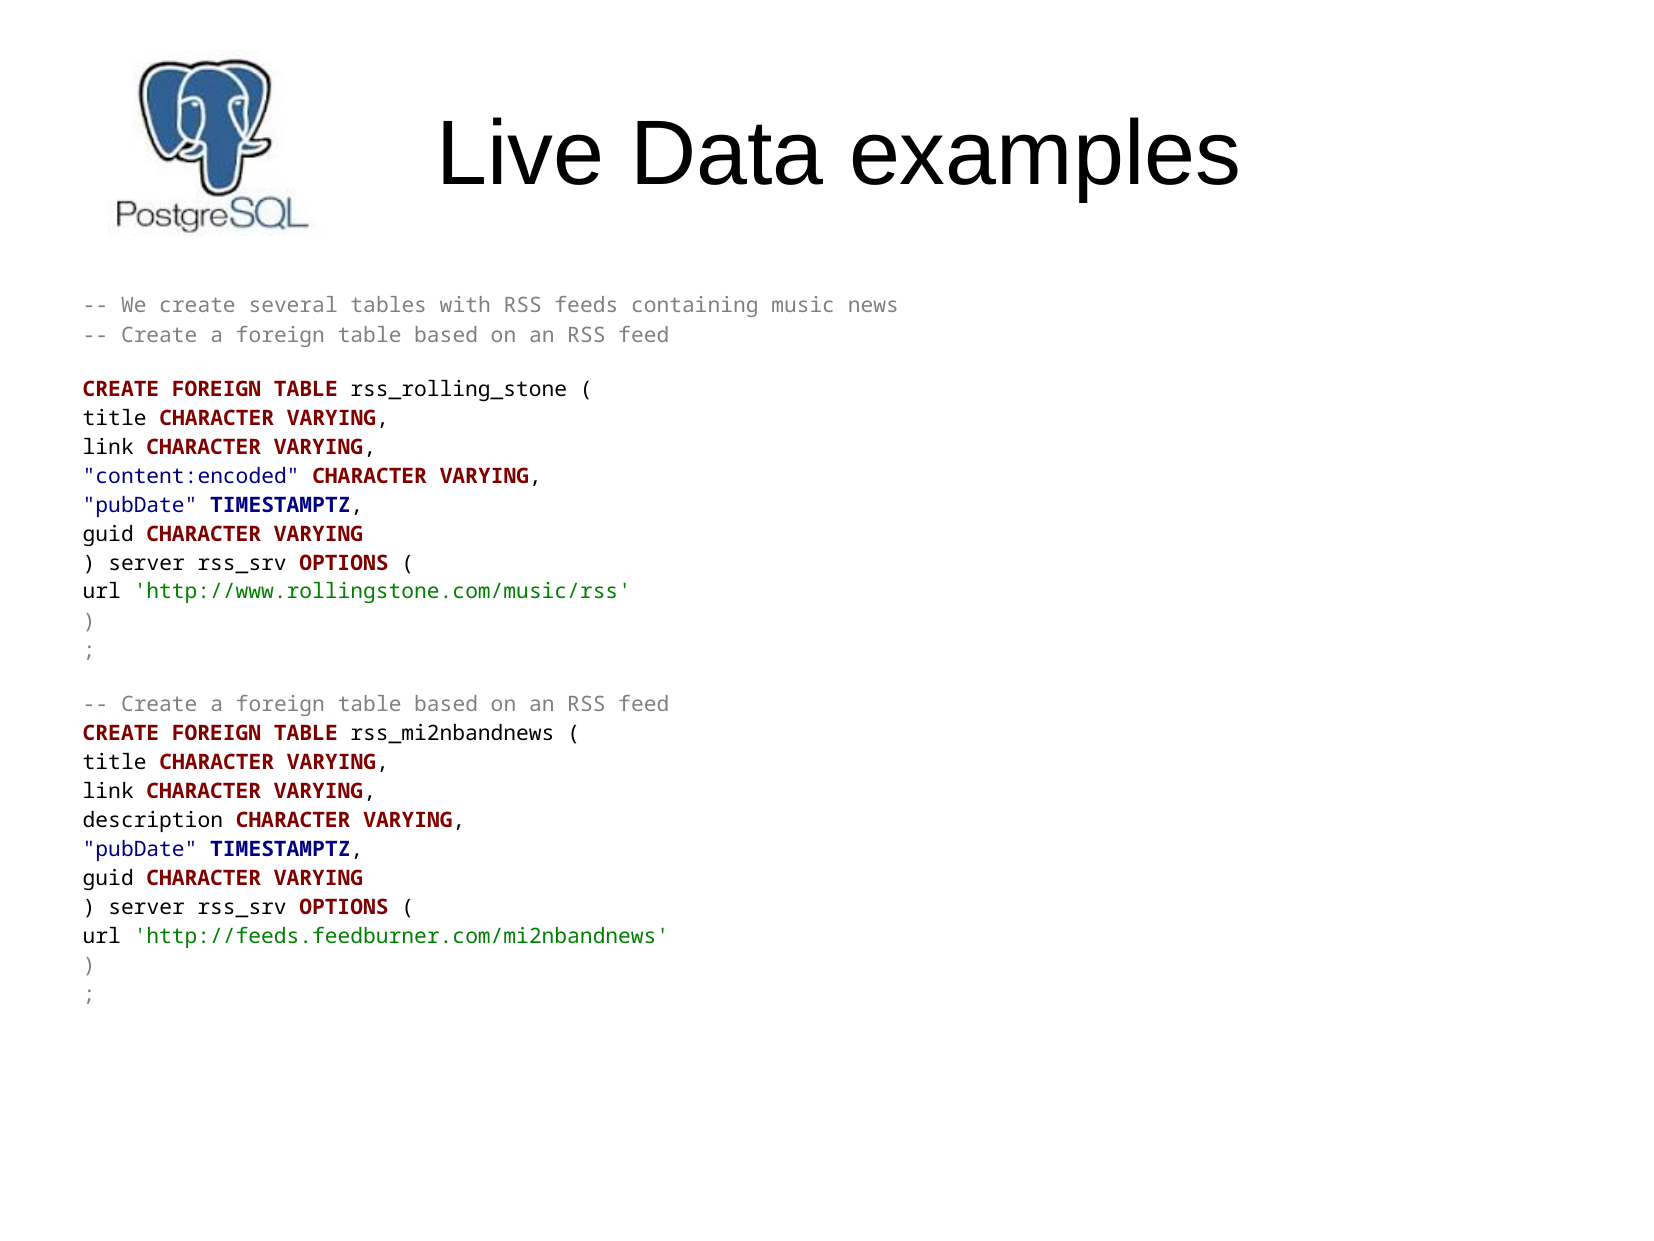

# Live Data examples
-- We create several tables with RSS feeds containing music news
-- Create a foreign table based on an RSS feed
CREATE FOREIGN TABLE rss_rolling_stone (
title CHARACTER VARYING,
link CHARACTER VARYING,
"content:encoded" CHARACTER VARYING,
"pubDate" TIMESTAMPTZ,
guid CHARACTER VARYING
) server rss_srv OPTIONS (
url 'http://www.rollingstone.com/music/rss'
)
;
-- Create a foreign table based on an RSS feed
CREATE FOREIGN TABLE rss_mi2nbandnews (
title CHARACTER VARYING,
link CHARACTER VARYING,
description CHARACTER VARYING,
"pubDate" TIMESTAMPTZ,
guid CHARACTER VARYING
) server rss_srv OPTIONS (
url 'http://feeds.feedburner.com/mi2nbandnews'
)
;